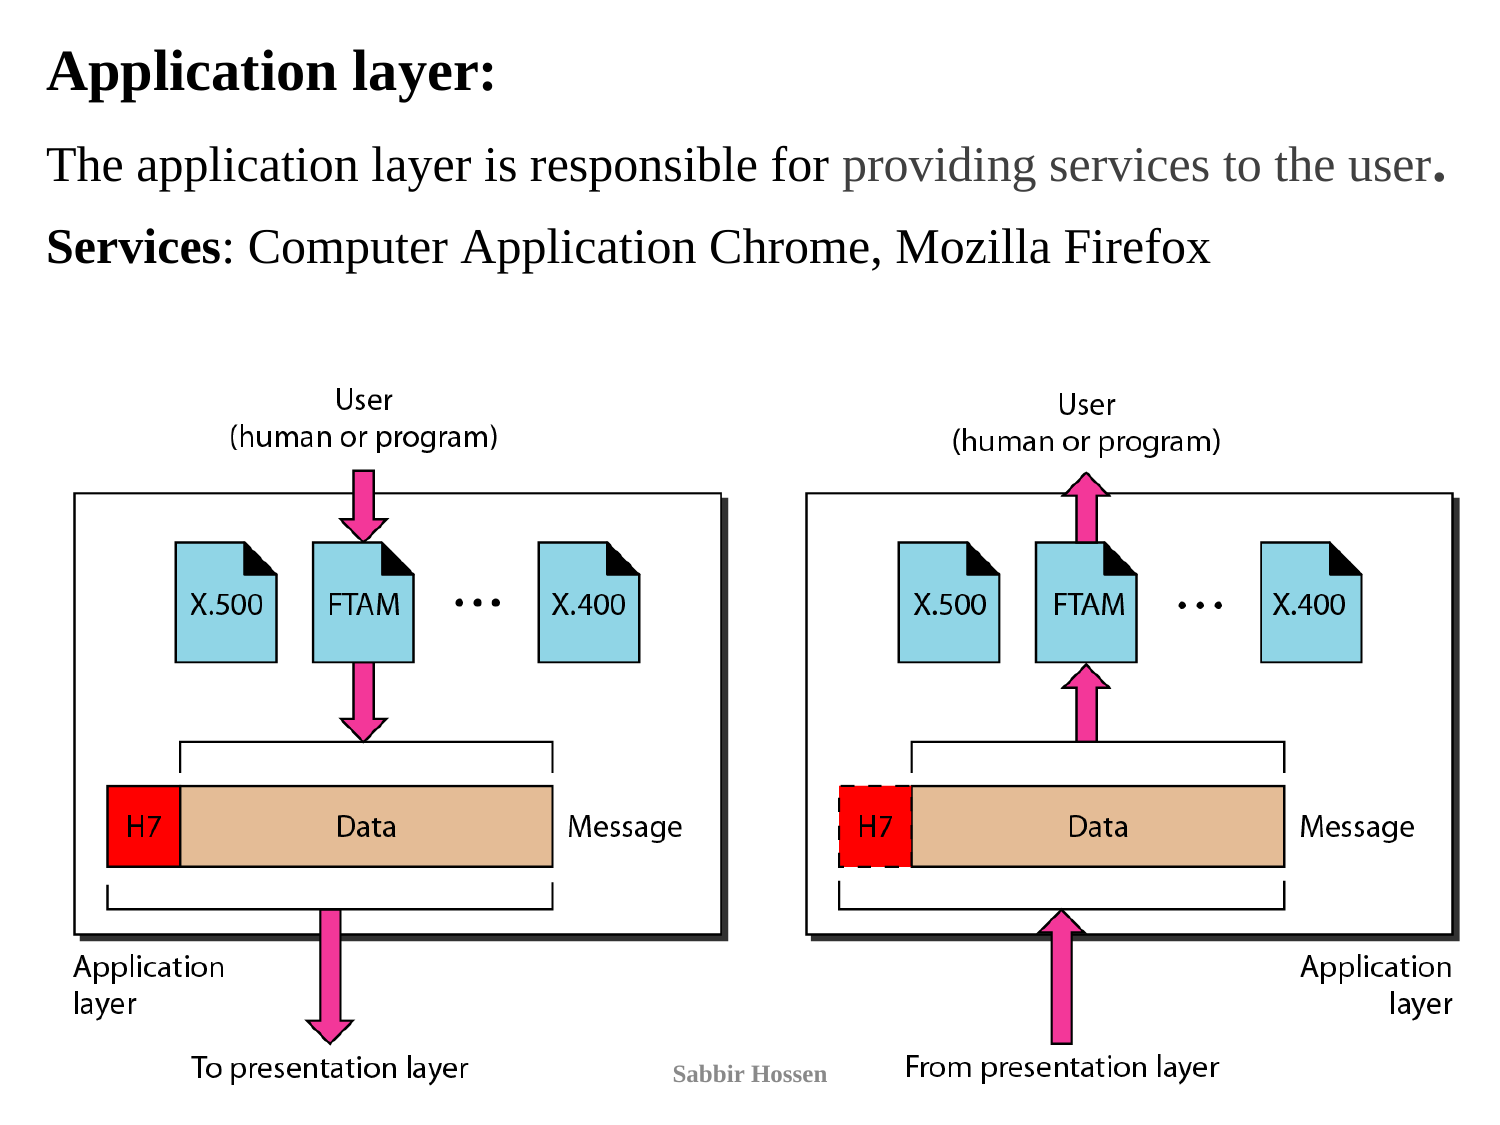

# Application layer:
The application layer is responsible for providing services to the user.
Services: Computer Application Chrome, Mozilla Firefox
Sabbir Hossen